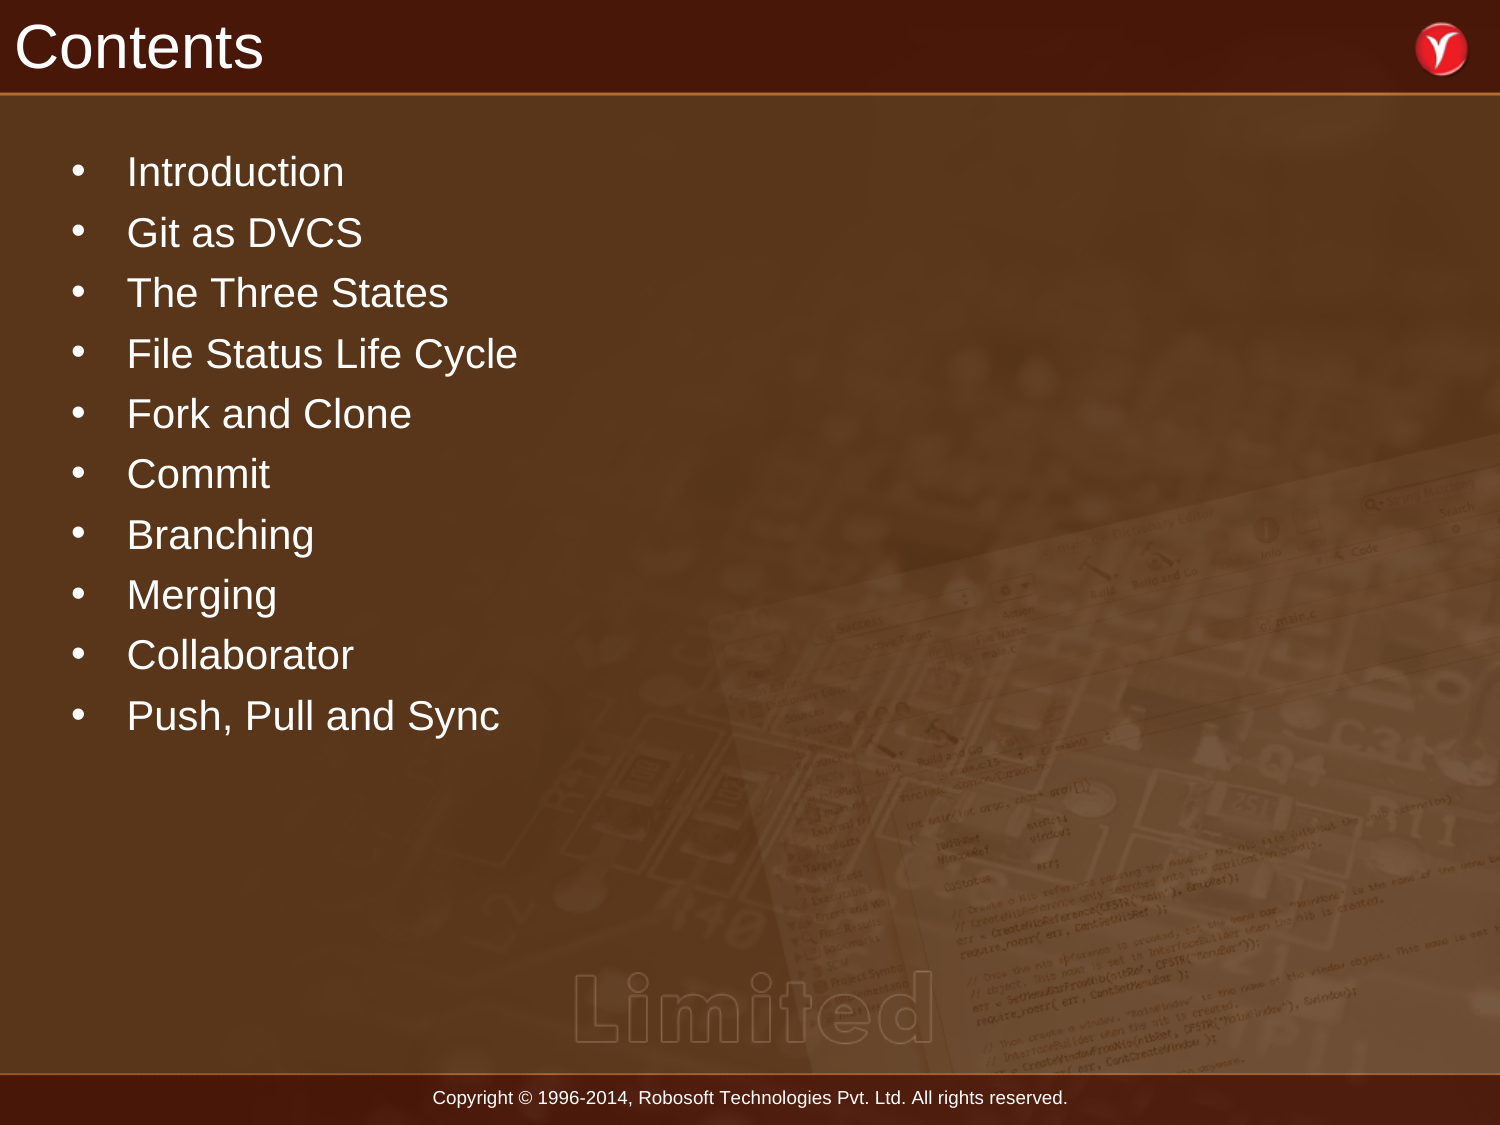

Contents
# Introduction
Git as DVCS
The Three States
File Status Life Cycle
Fork and Clone
Commit
Branching
Merging
Collaborator
Push, Pull and Sync